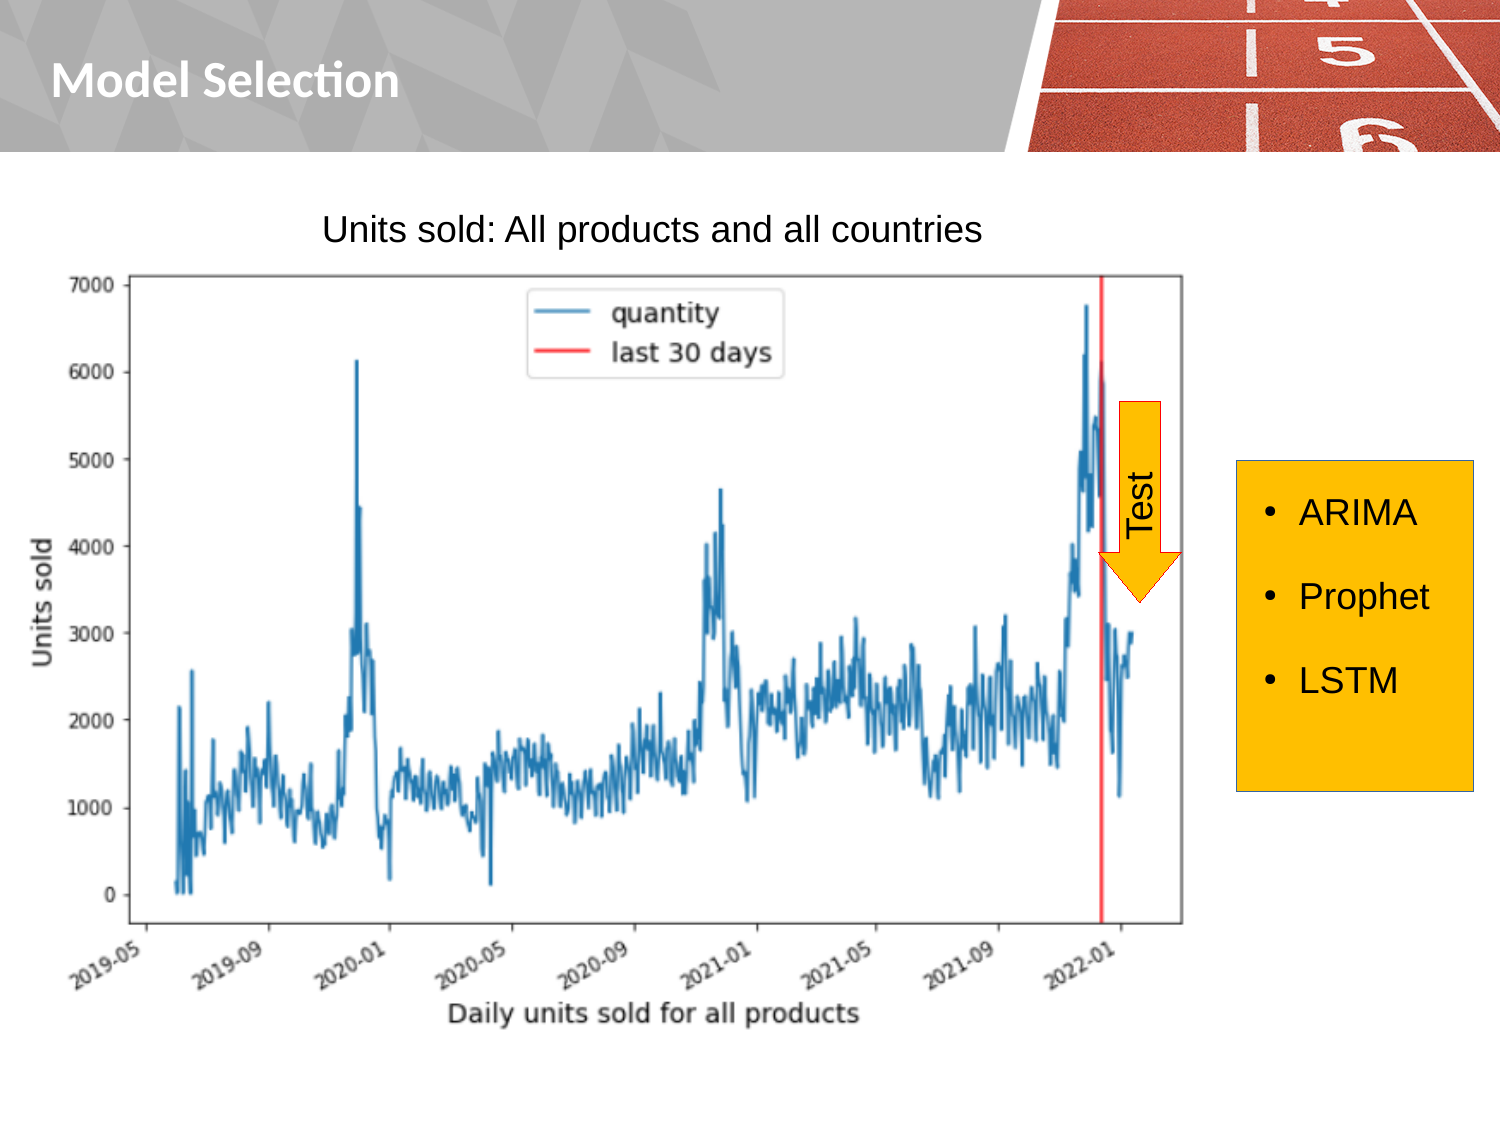

# Model Selection
Units sold: All products and all countries
Test
ARIMA
Prophet
LSTM